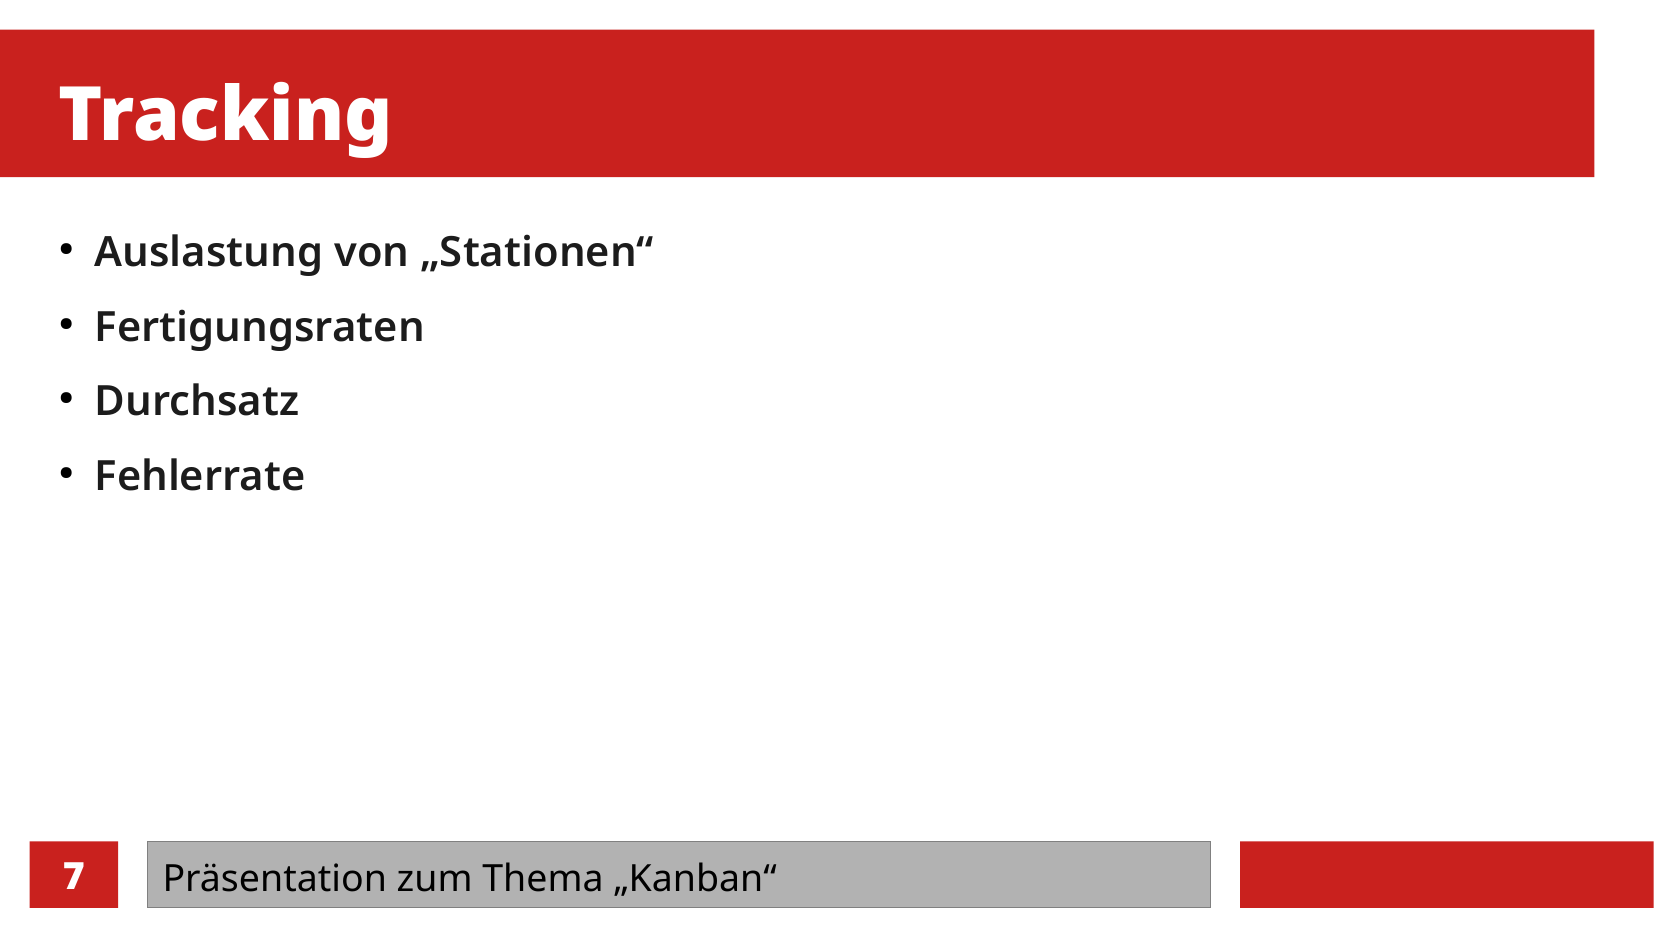

# Tracking
Auslastung von „Stationen“
Fertigungsraten
Durchsatz
Fehlerrate
7
Präsentation zum Thema „Kanban“